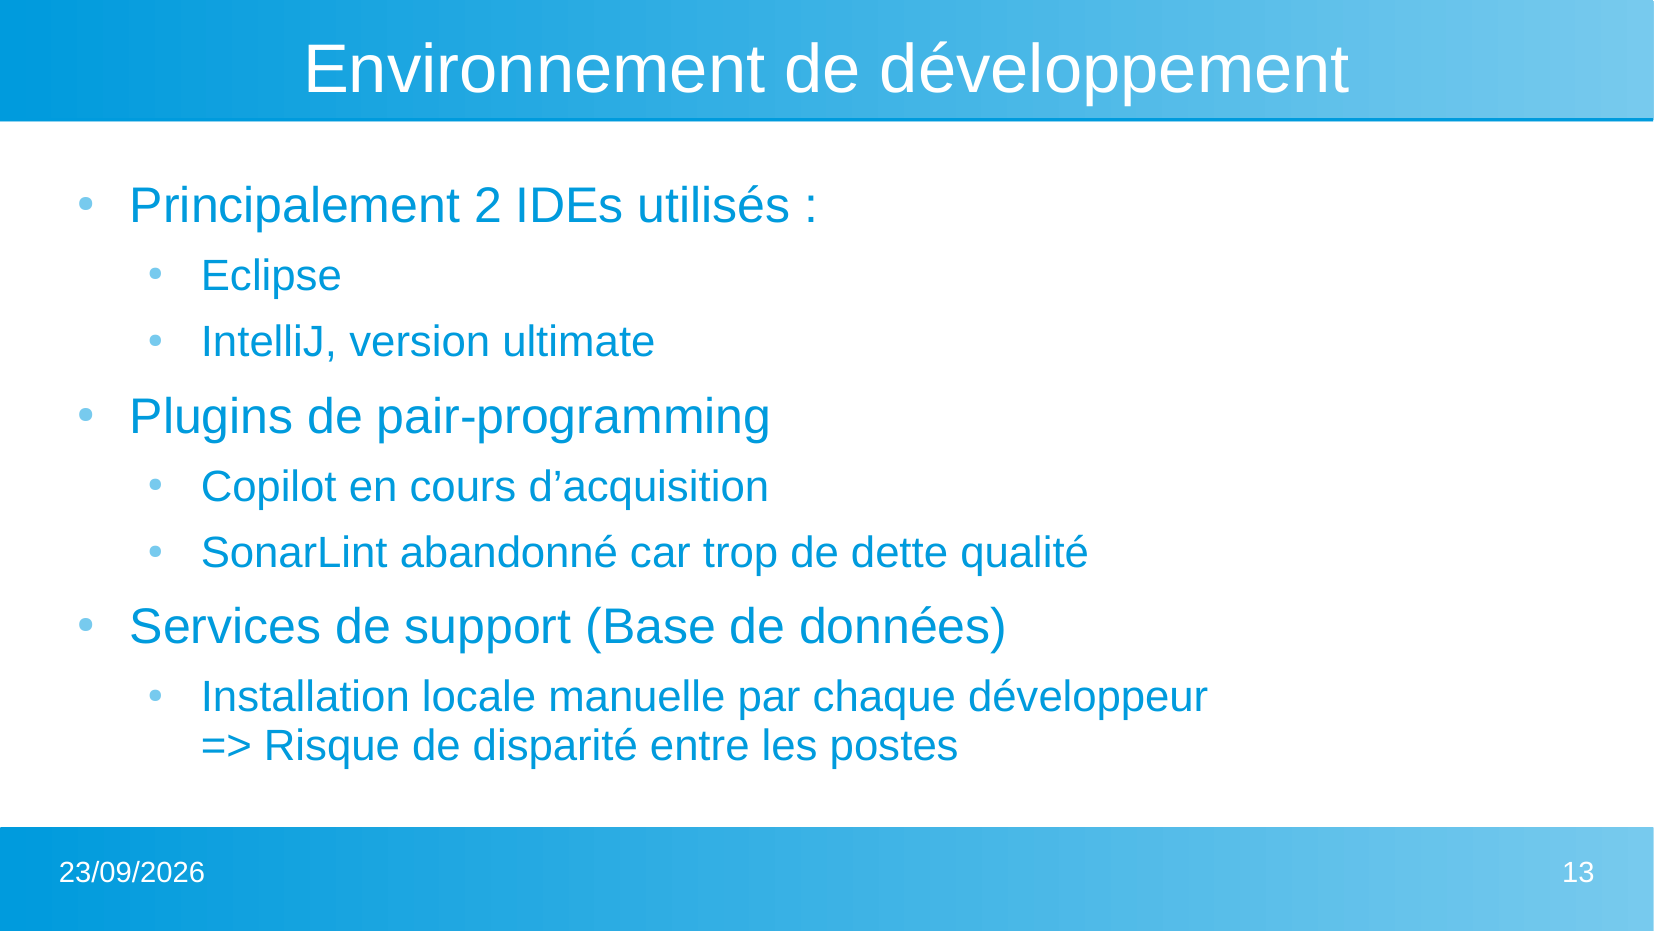

# Environnement de développement
Principalement 2 IDEs utilisés :
Eclipse
IntelliJ, version ultimate
Plugins de pair-programming
Copilot en cours d’acquisition
SonarLint abandonné car trop de dette qualité
Services de support (Base de données)
Installation locale manuelle par chaque développeur
=> Risque de disparité entre les postes
13